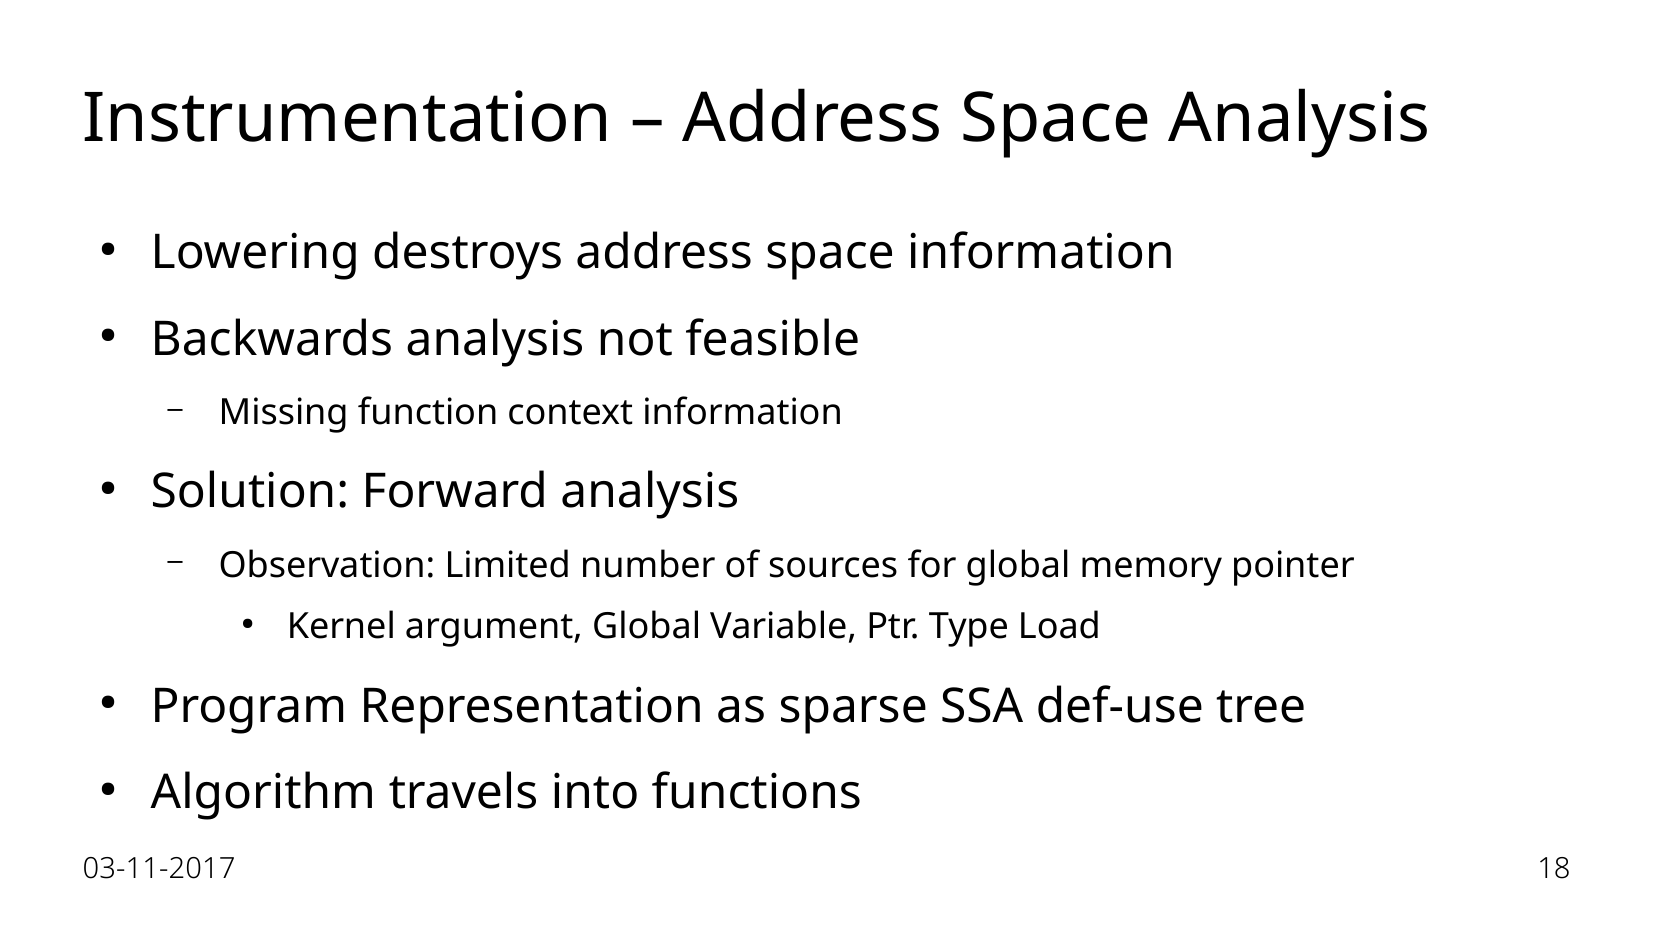

# Instrumentation – Address Space Analysis
Lowering destroys address space information
Backwards analysis not feasible
Missing function context information
Solution: Forward analysis
Observation: Limited number of sources for global memory pointer
Kernel argument, Global Variable, Ptr. Type Load
Program Representation as sparse SSA def-use tree
Algorithm travels into functions
03-11-2017
18